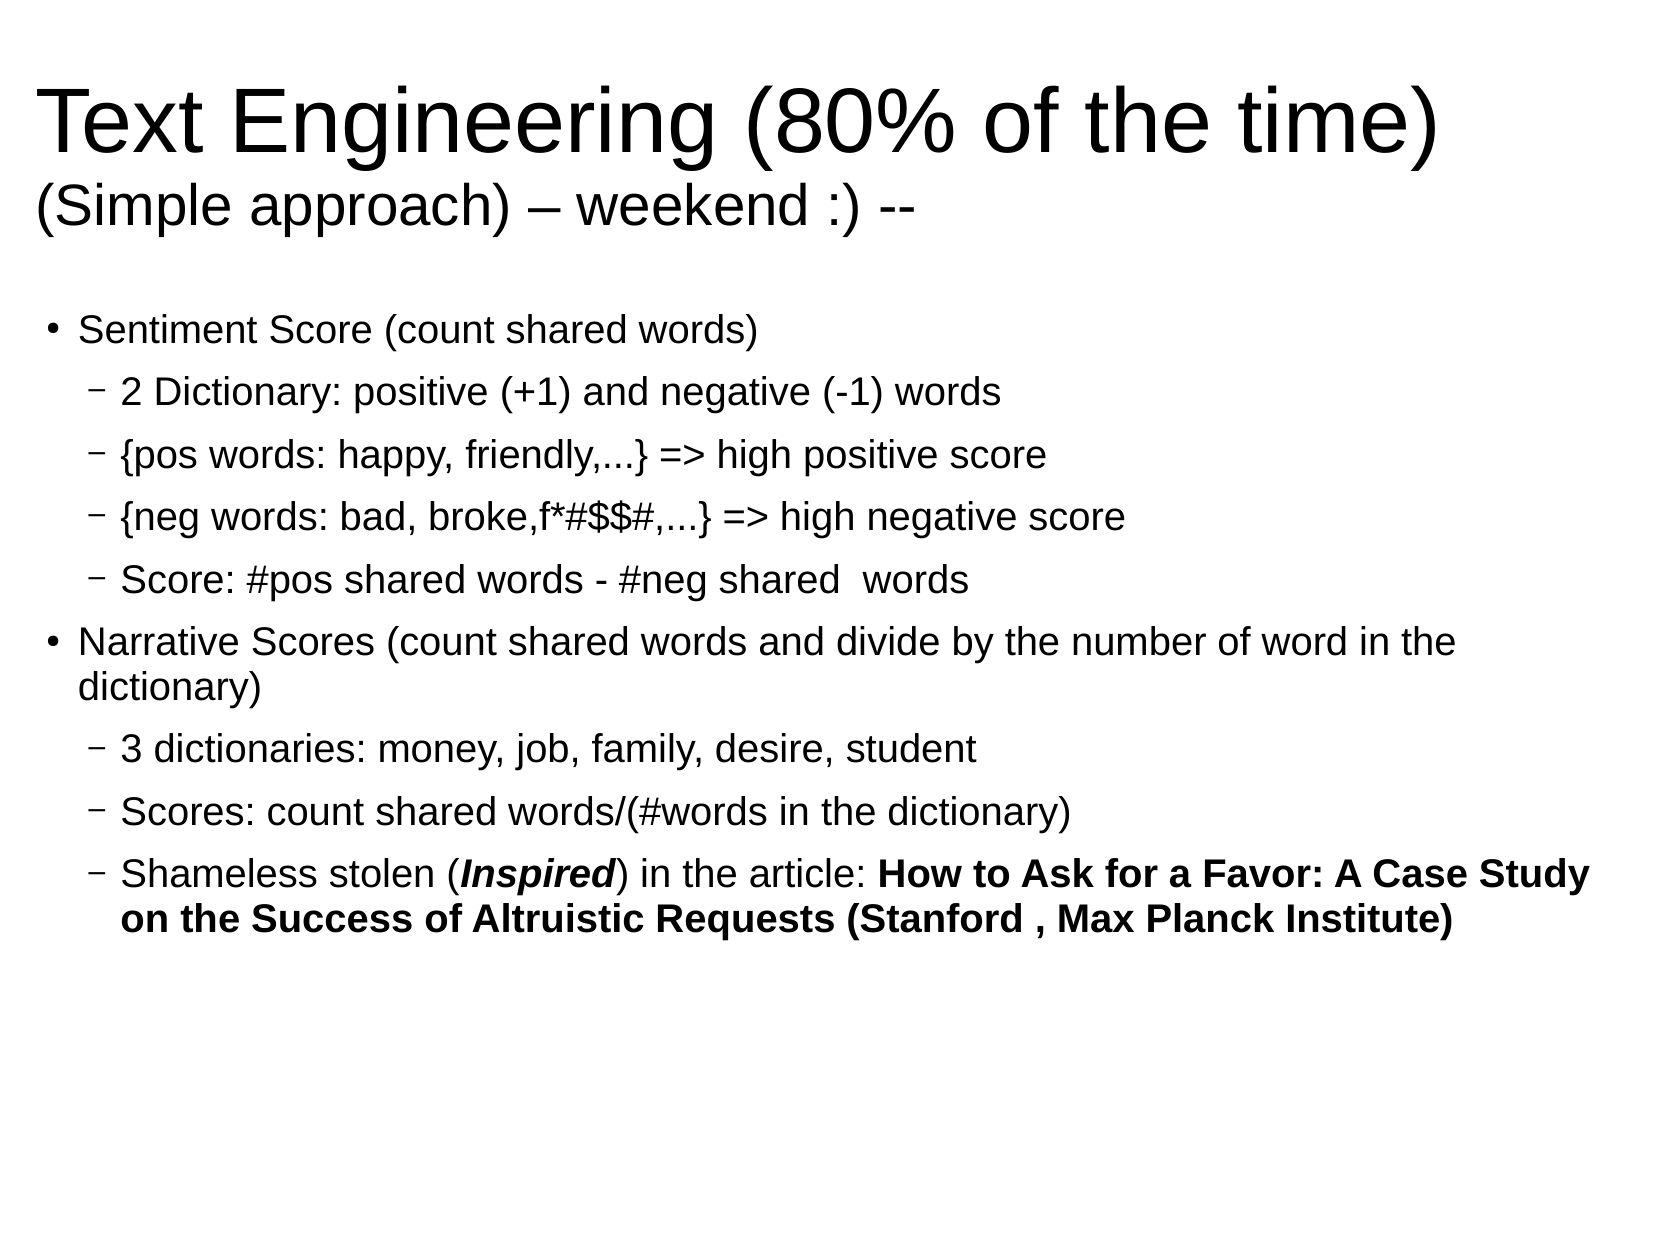

# Text Engineering (80% of the time) (Simple approach) – weekend :) --
Sentiment Score (count shared words)
2 Dictionary: positive (+1) and negative (-1) words
{pos words: happy, friendly,...} => high positive score
{neg words: bad, broke,f*#$$#,...} => high negative score
Score: #pos shared words - #neg shared words
Narrative Scores (count shared words and divide by the number of word in the dictionary)
3 dictionaries: money, job, family, desire, student
Scores: count shared words/(#words in the dictionary)
Shameless stolen (Inspired) in the article: How to Ask for a Favor: A Case Study on the Success of Altruistic Requests (Stanford , Max Planck Institute)